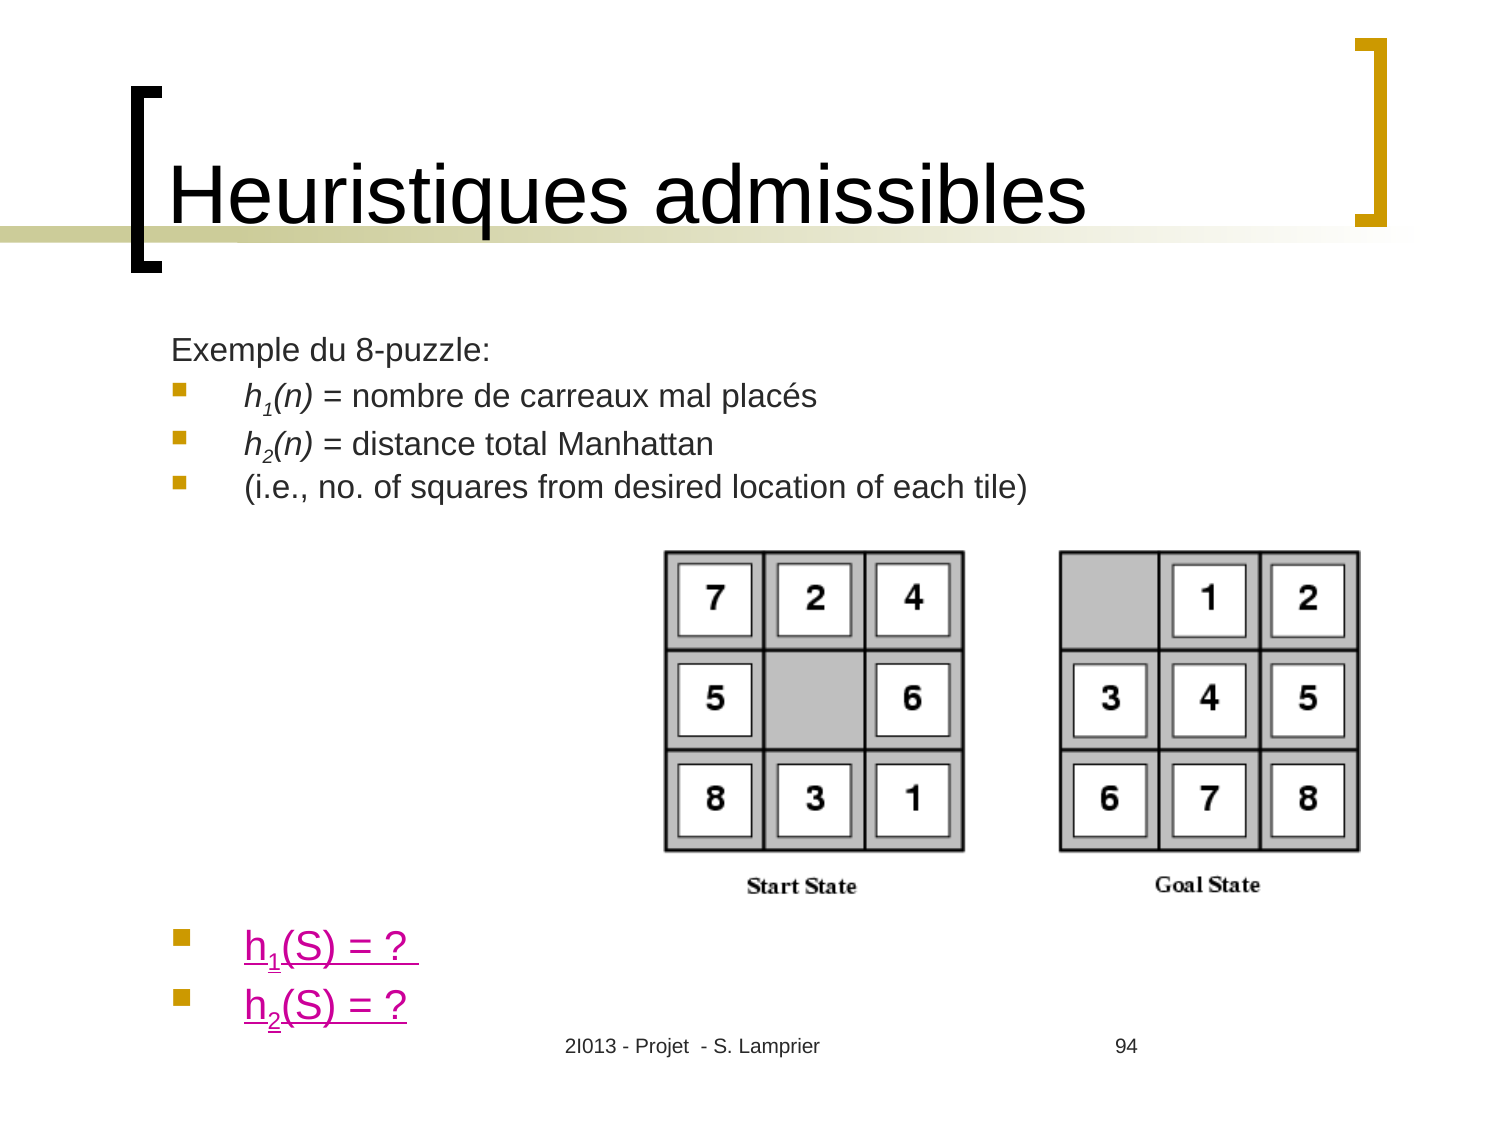

# Heuristiques admissibles
Exemple du 8-puzzle:
h1(n) = nombre de carreaux mal placés
h2(n) = distance total Manhattan
(i.e., no. of squares from desired location of each tile)
h1(S) = ?
h2(S) = ?
2I013 - Projet - S. Lamprier